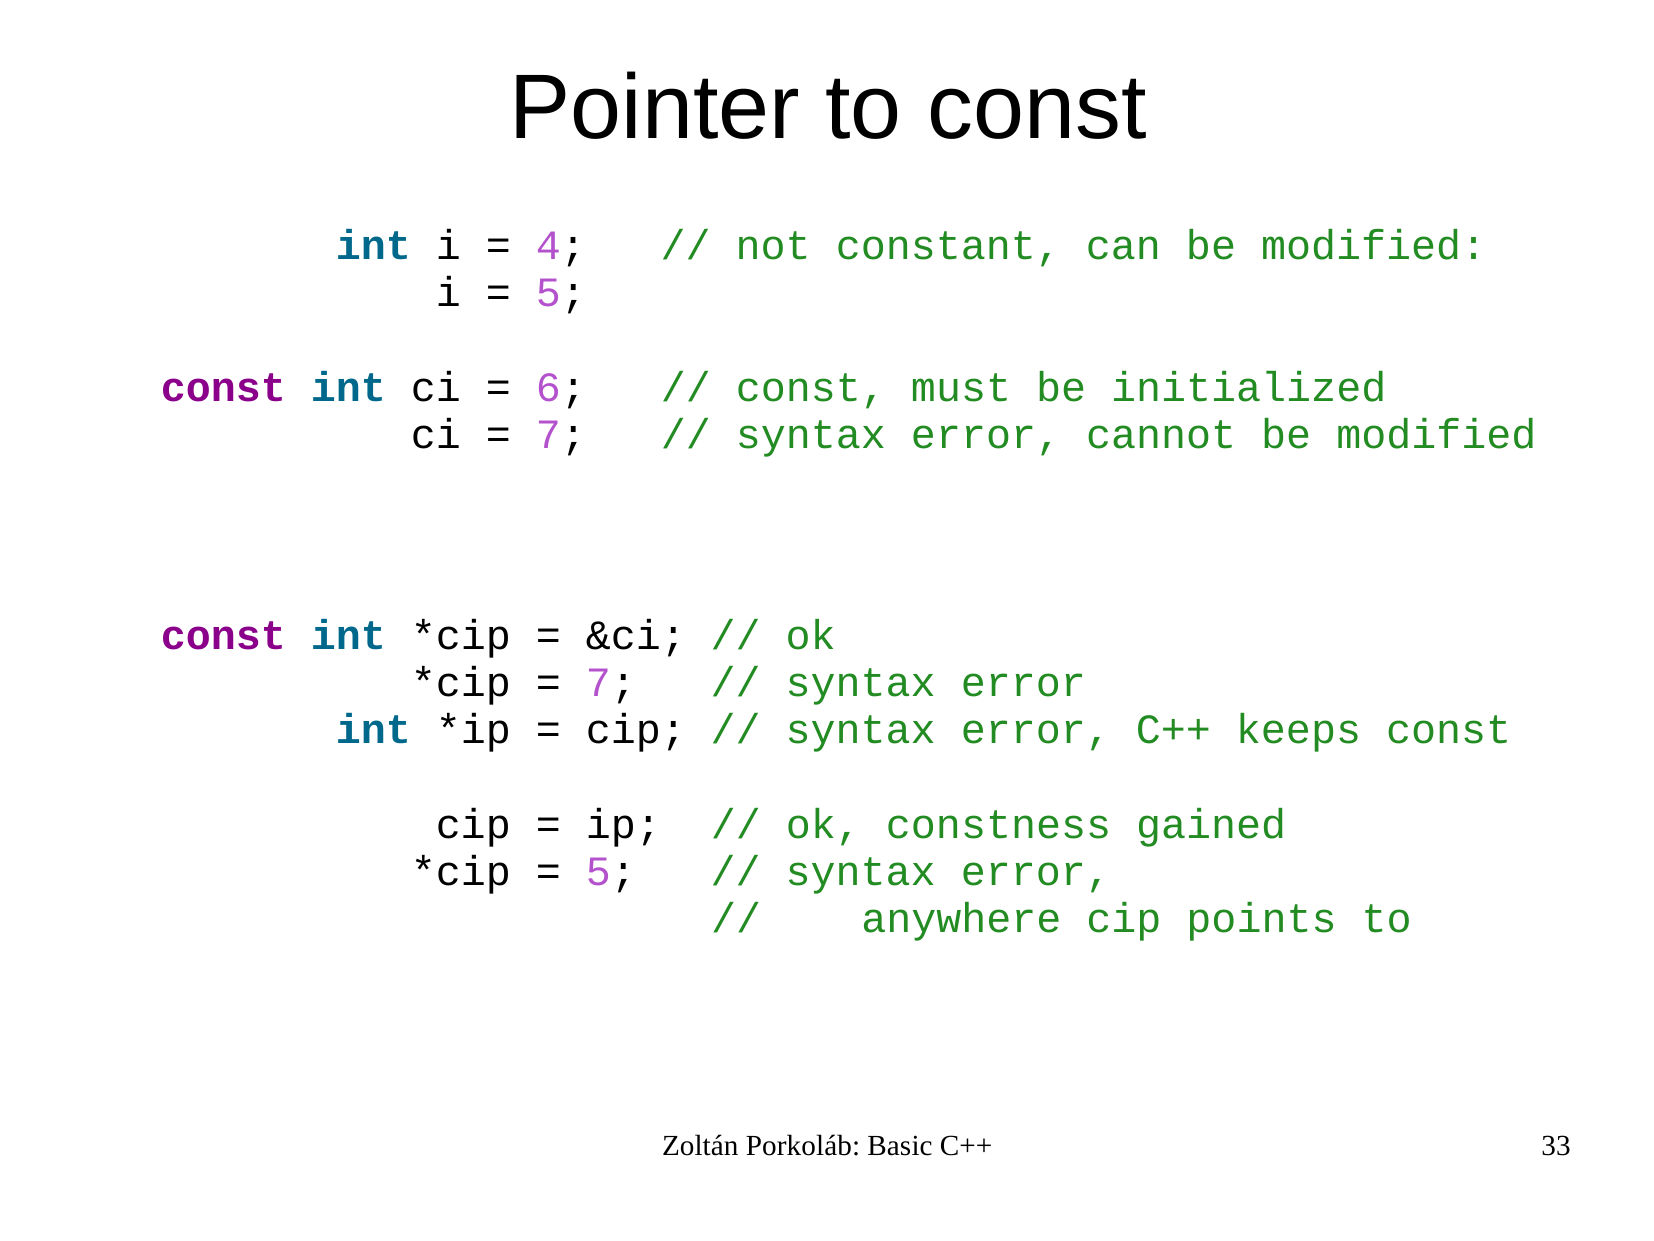

# Pointer to const
 int i = 4; // not constant, can be modified:
 i = 5;
const int ci = 6; // const, must be initialized
 ci = 7; // syntax error, cannot be modified
const int *cip = &ci; // ok
 *cip = 7; // syntax error
 int *ip = cip; // syntax error, C++ keeps const
 cip = ip; // ok, constness gained
 *cip = 5; // syntax error,
 // anywhere cip points to
Zoltán Porkoláb: Basic C++
33